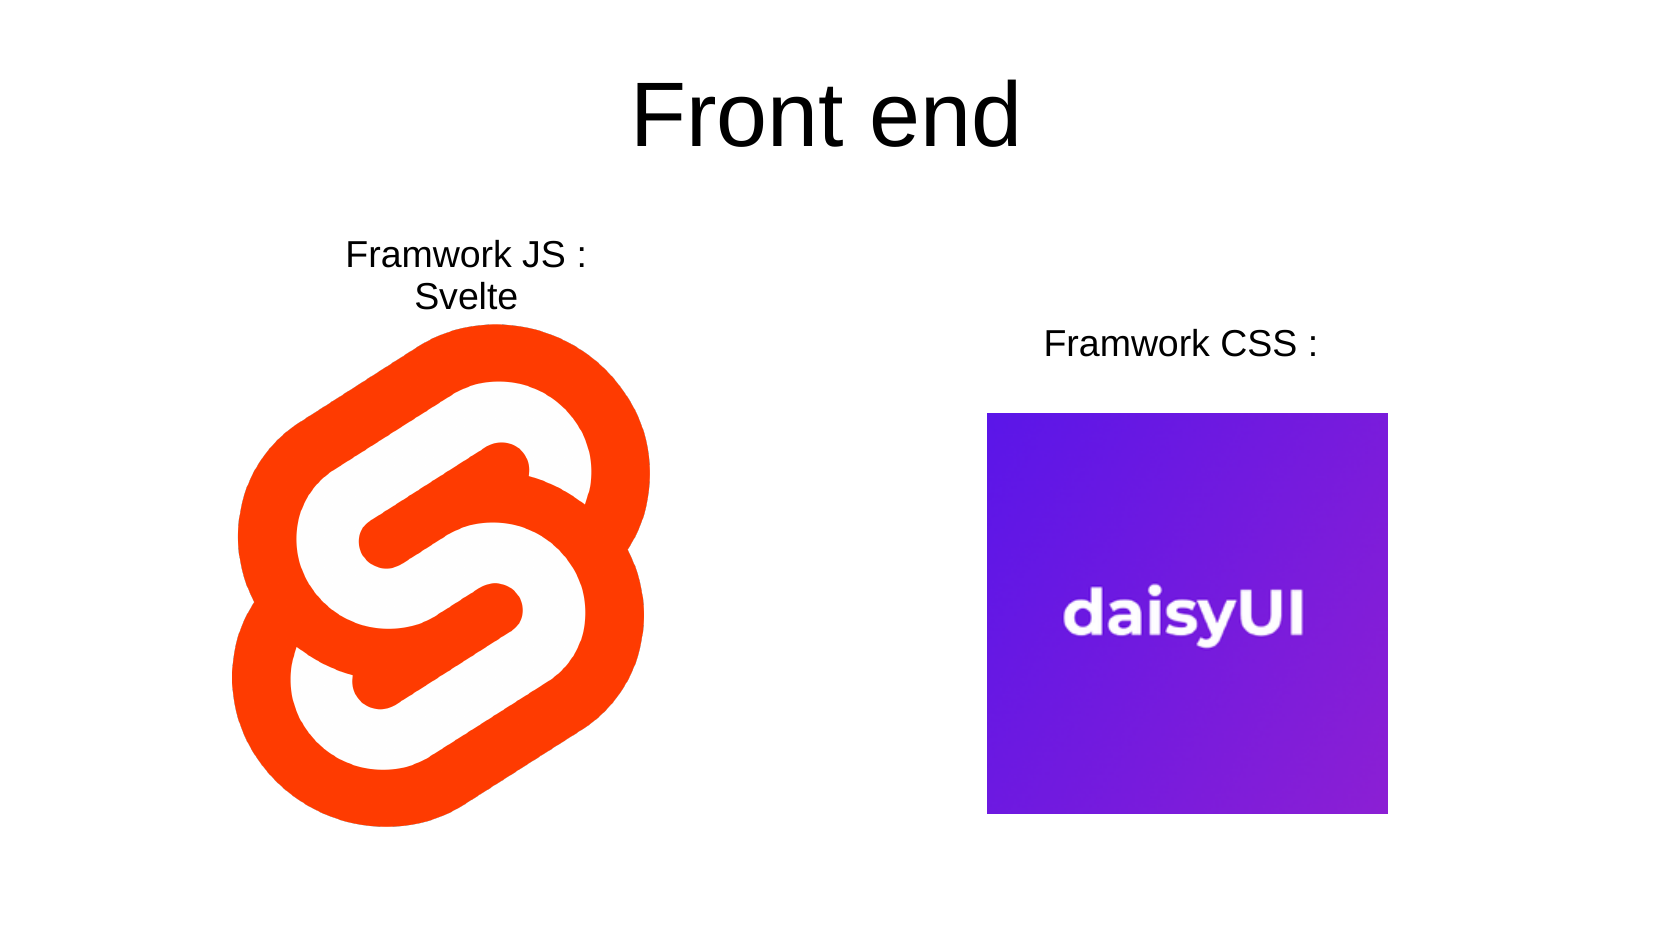

# Front end
Framwork JS :
Svelte
Framwork CSS :